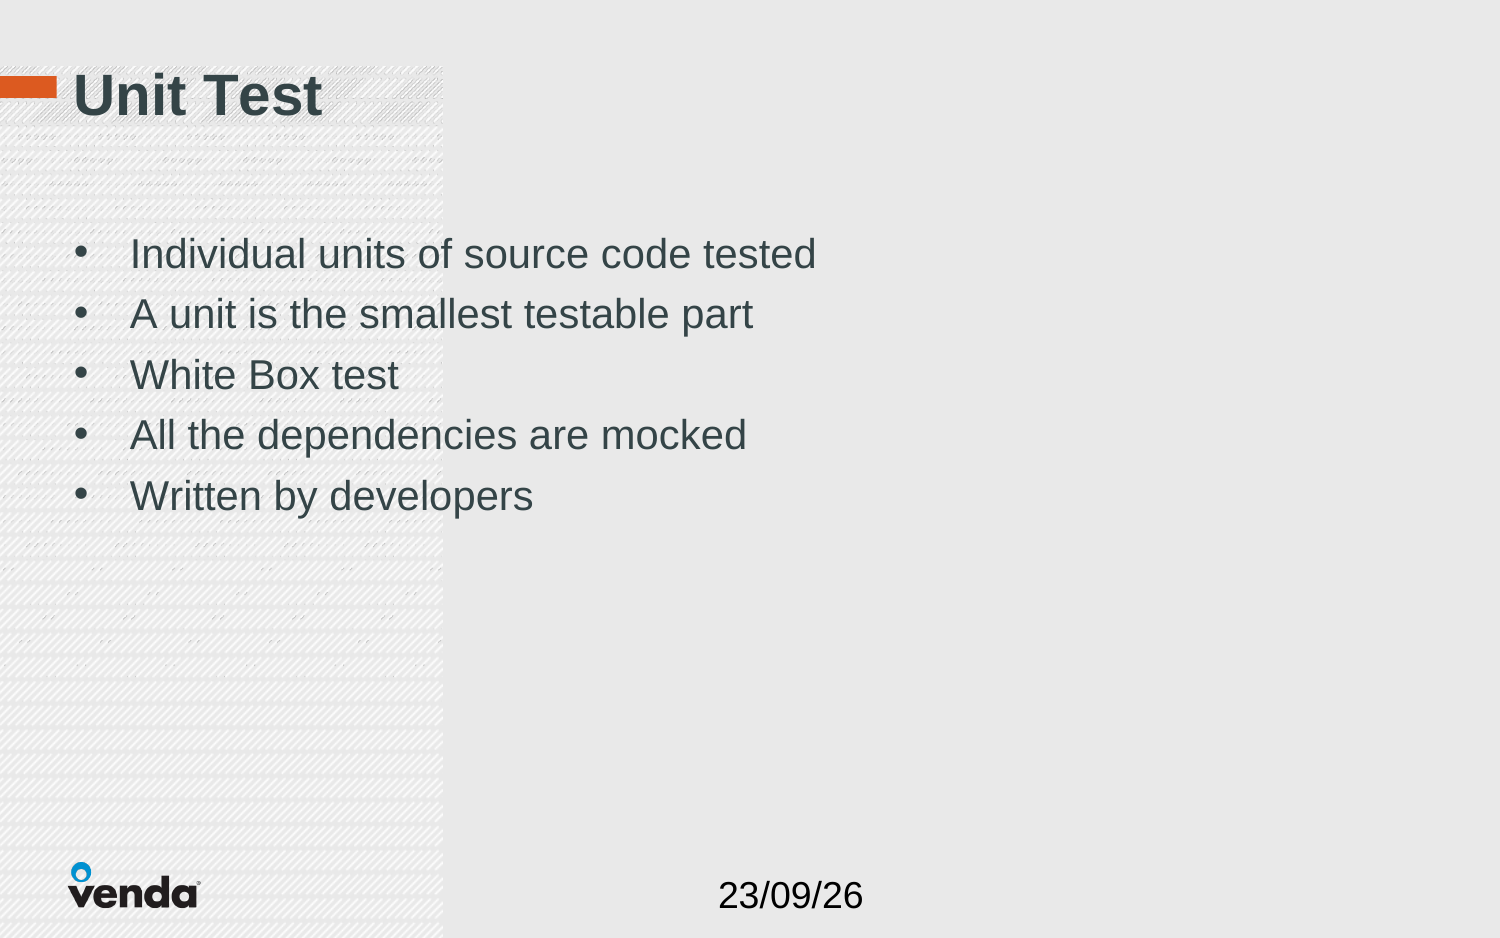

# Unit Test
Individual units of source code tested
A unit is the smallest testable part
White Box test
All the dependencies are mocked
Written by developers